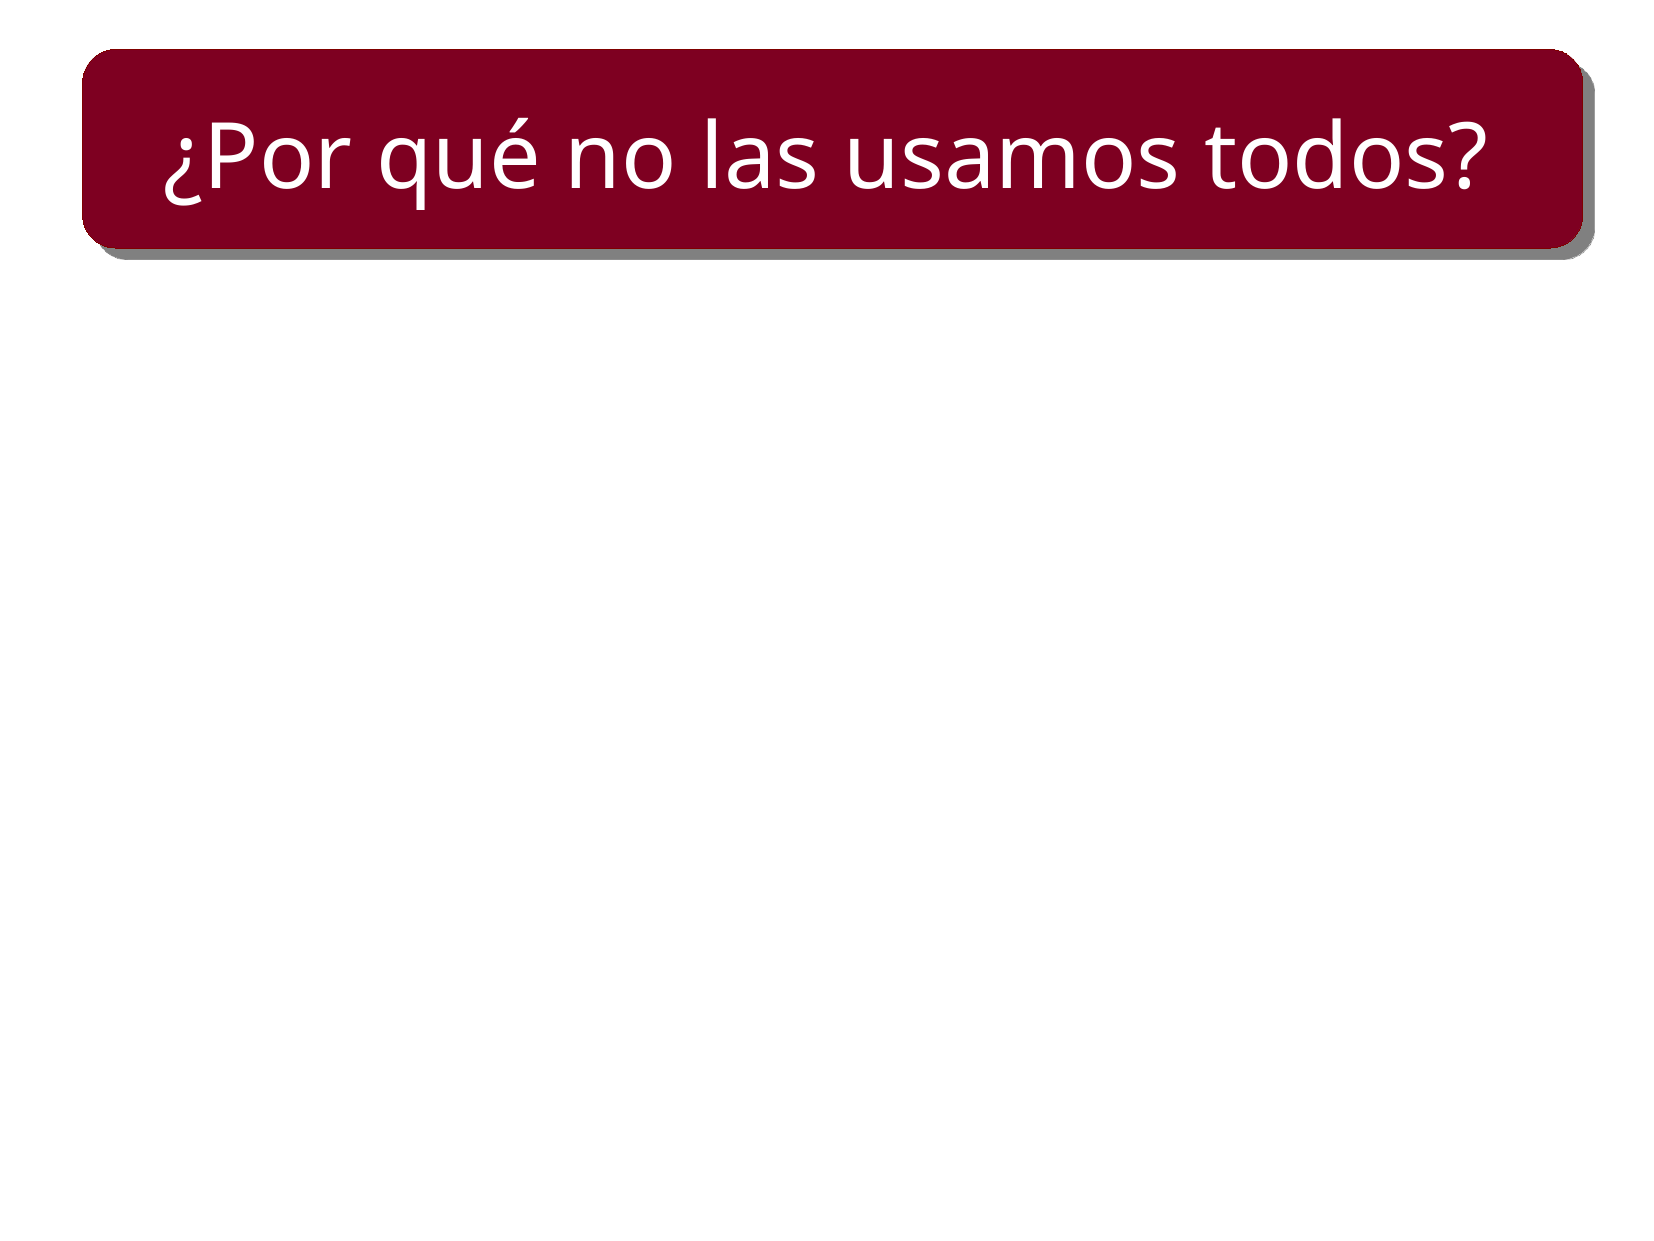

# ¿Por qué no las usamos todos?